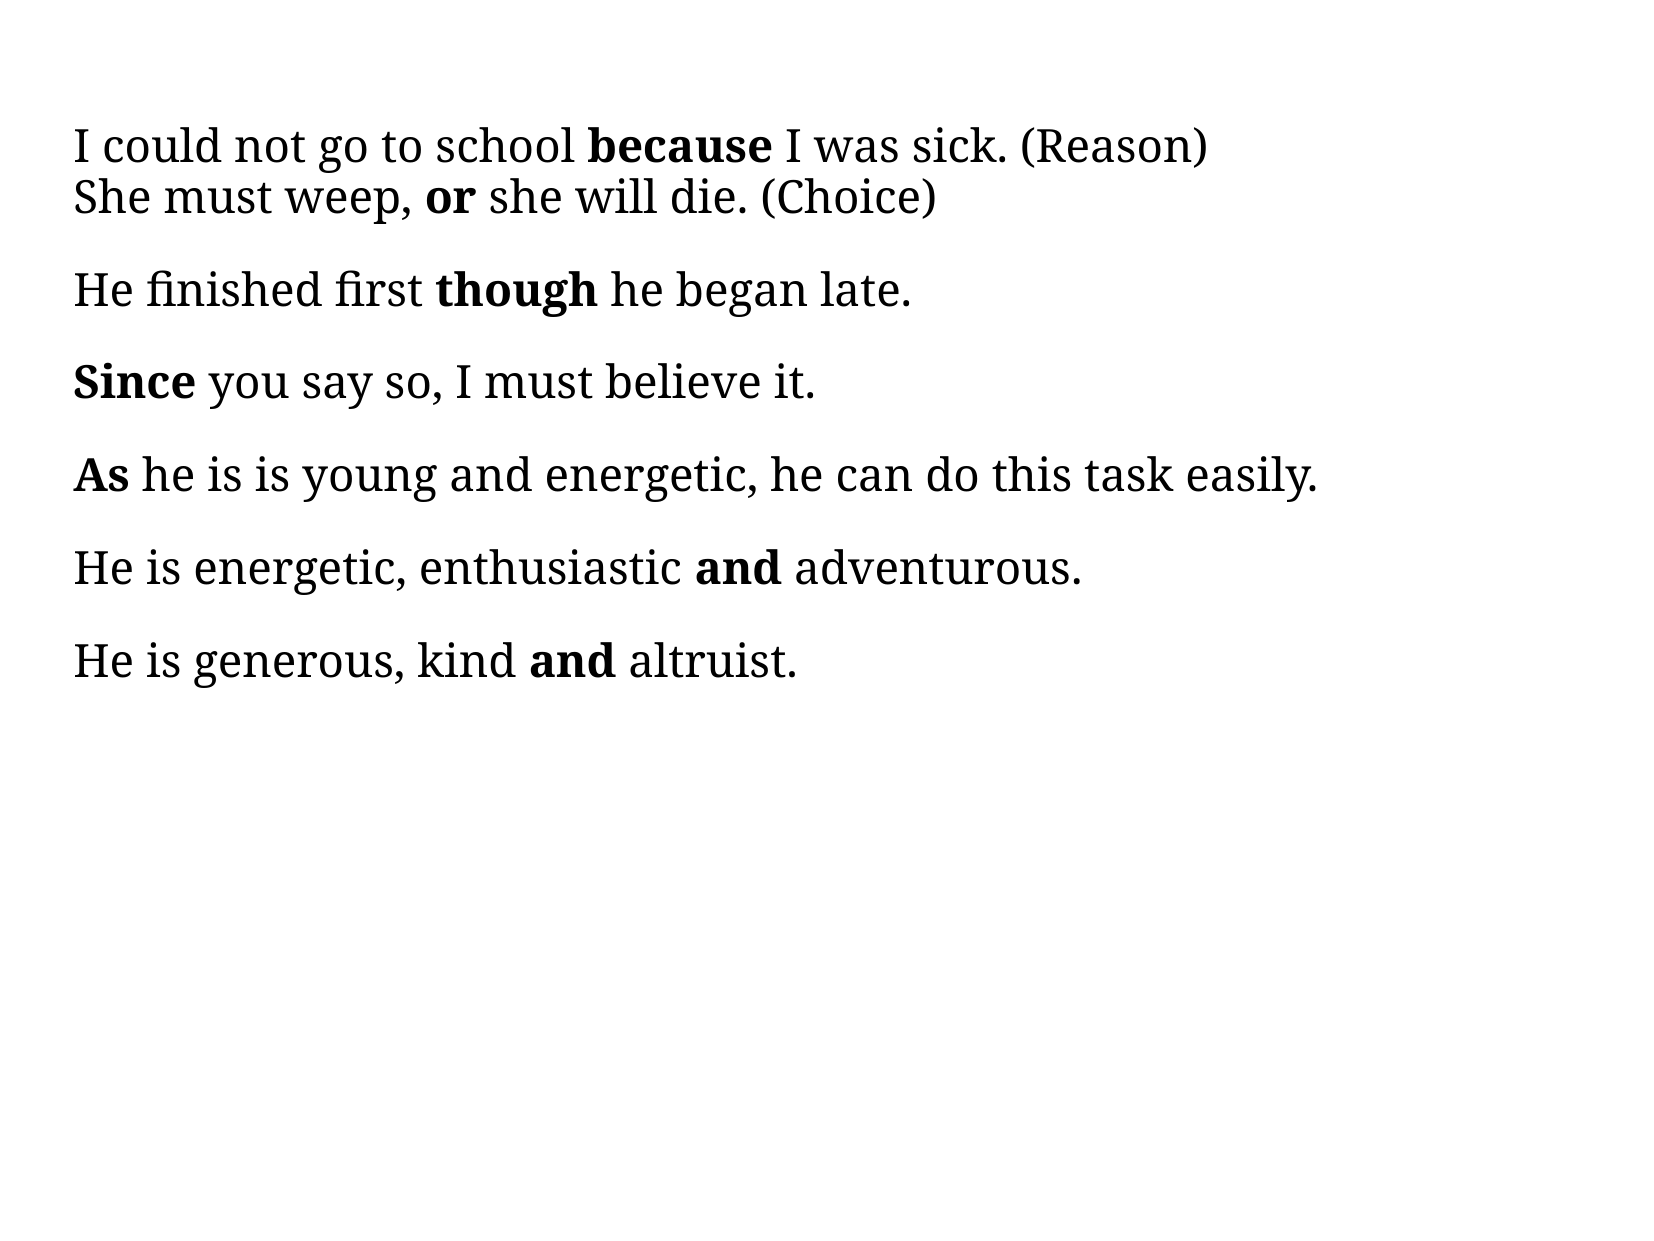

I could not go to school because I was sick. (Reason)
She must weep, or she will die. (Choice)
He finished first though he began late.
Since you say so, I must believe it.
As he is is young and energetic, he can do this task easily.
He is energetic, enthusiastic and adventurous.
He is generous, kind and altruist.